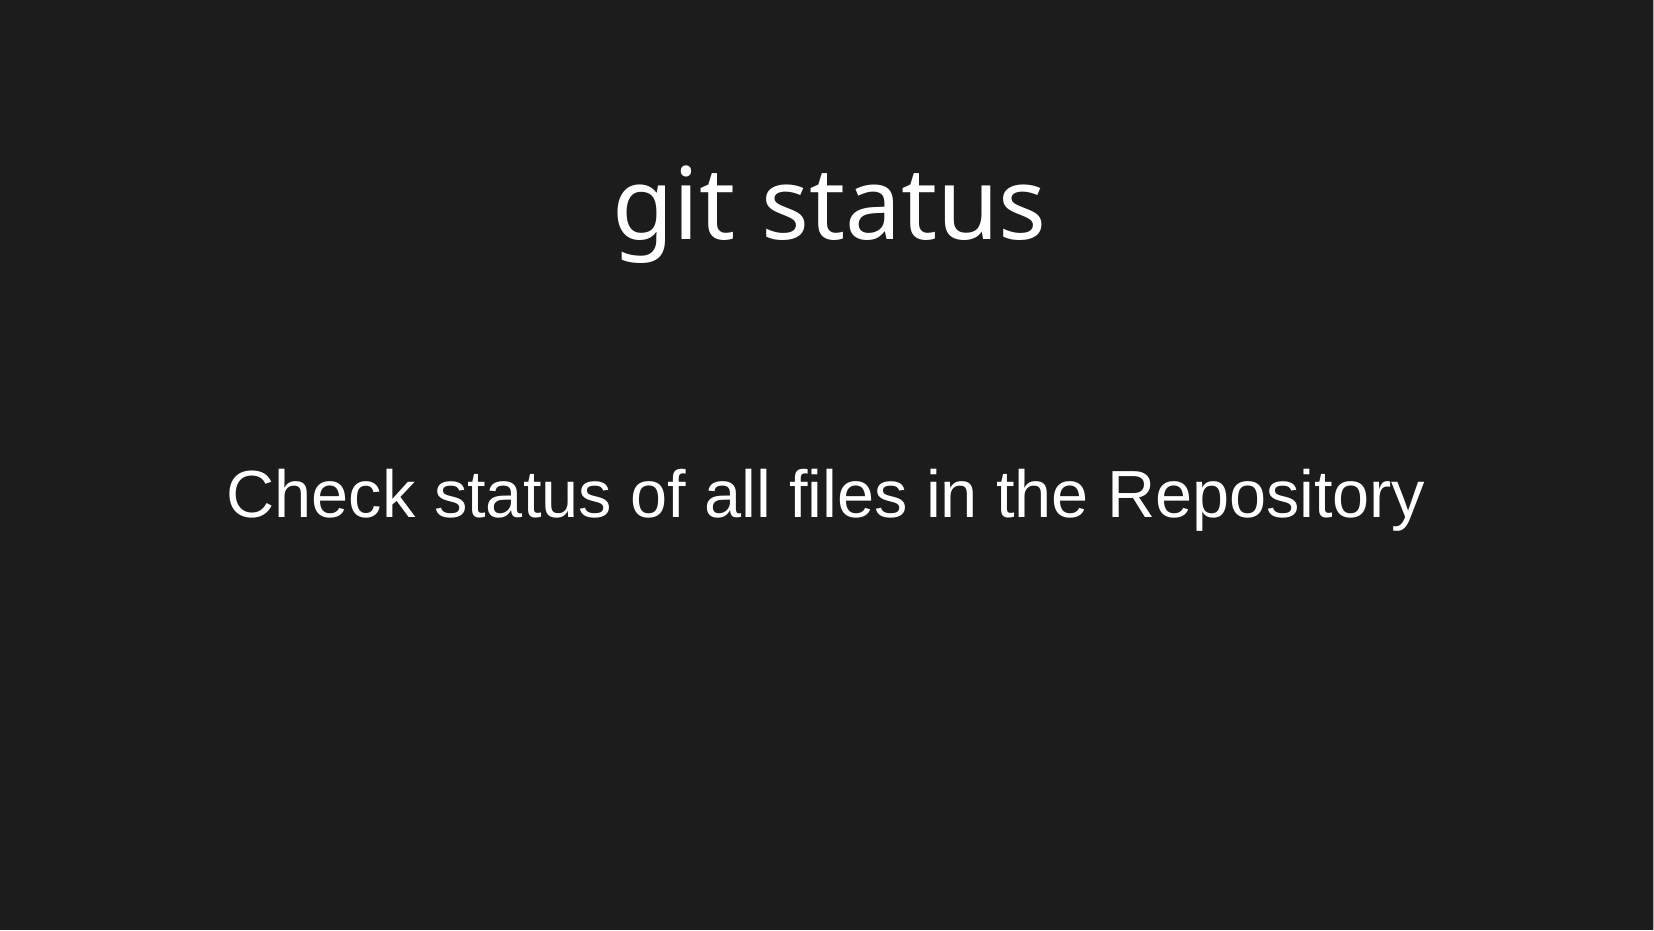

# git status
Check status of all files in the Repository